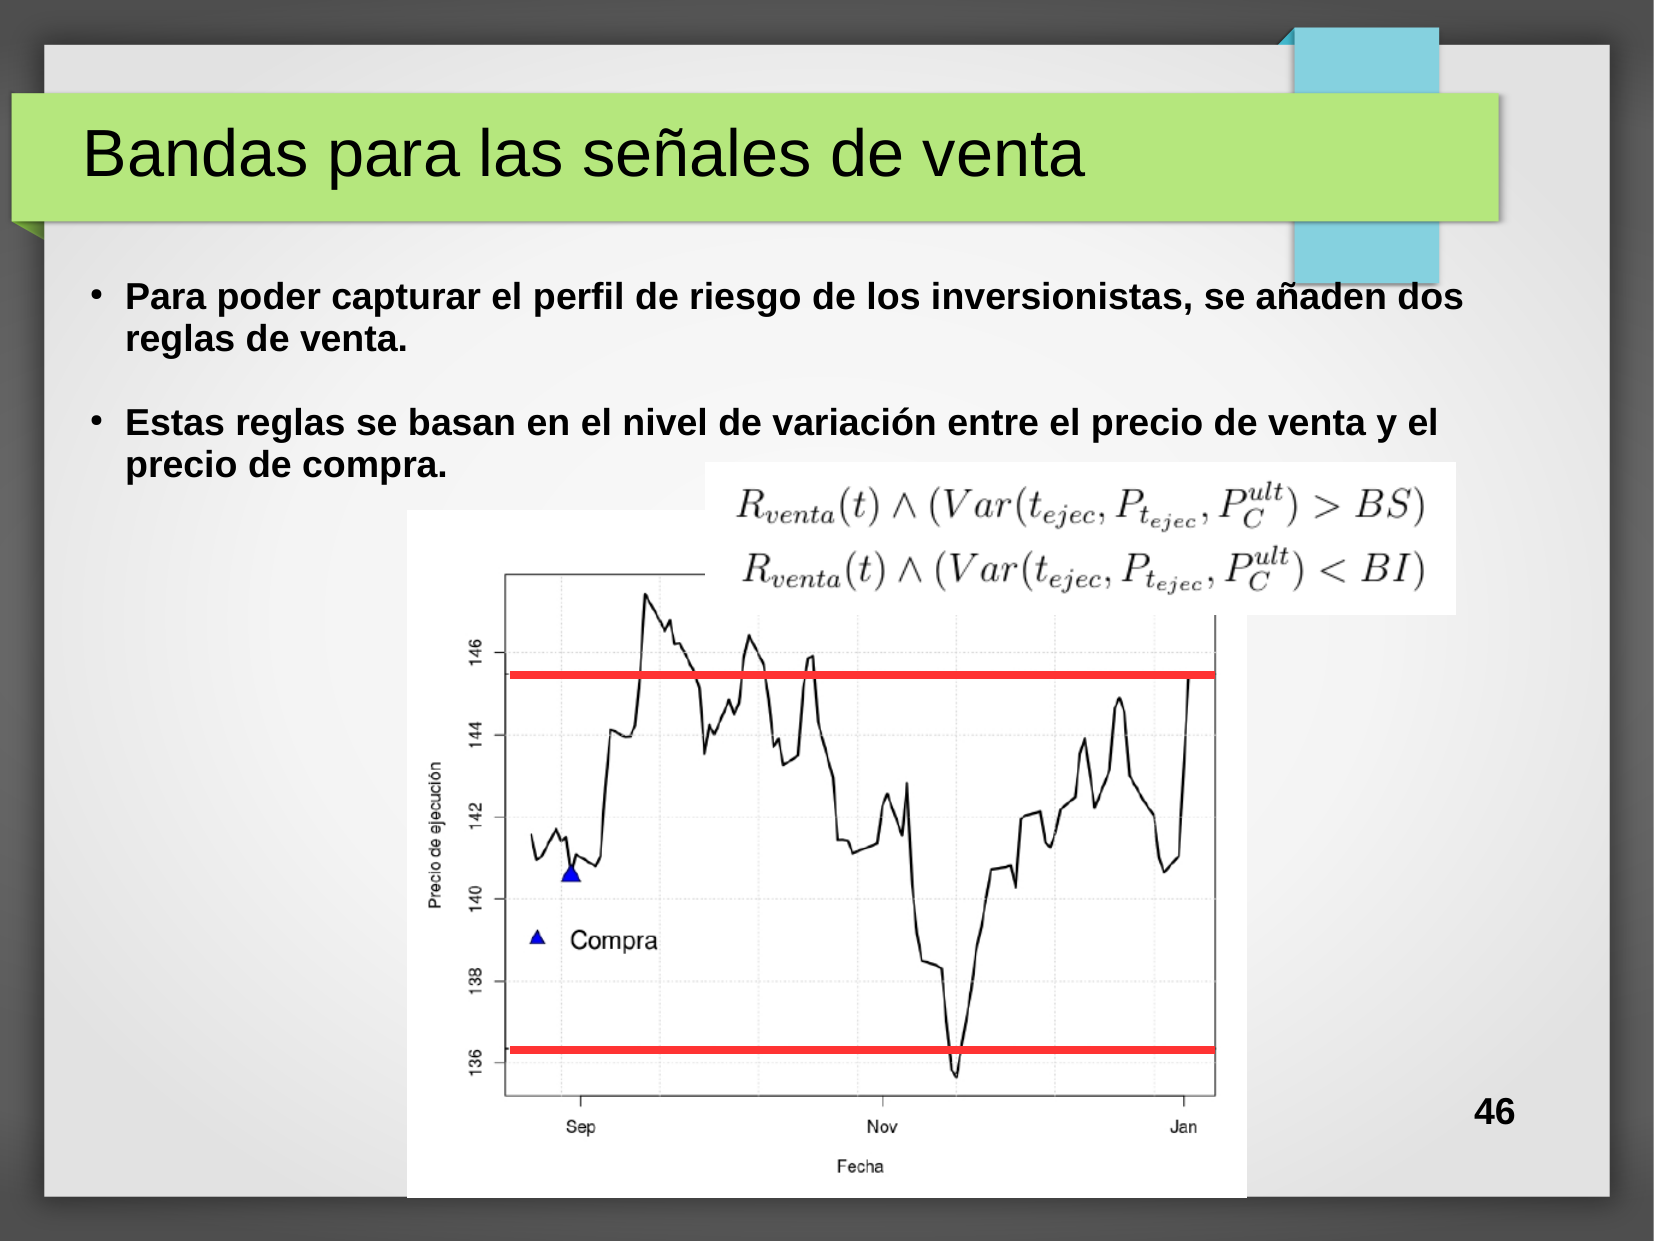

# Bandas para las señales de venta
Para poder capturar el perfil de riesgo de los inversionistas, se añaden dos reglas de venta.
Estas reglas se basan en el nivel de variación entre el precio de venta y el precio de compra.